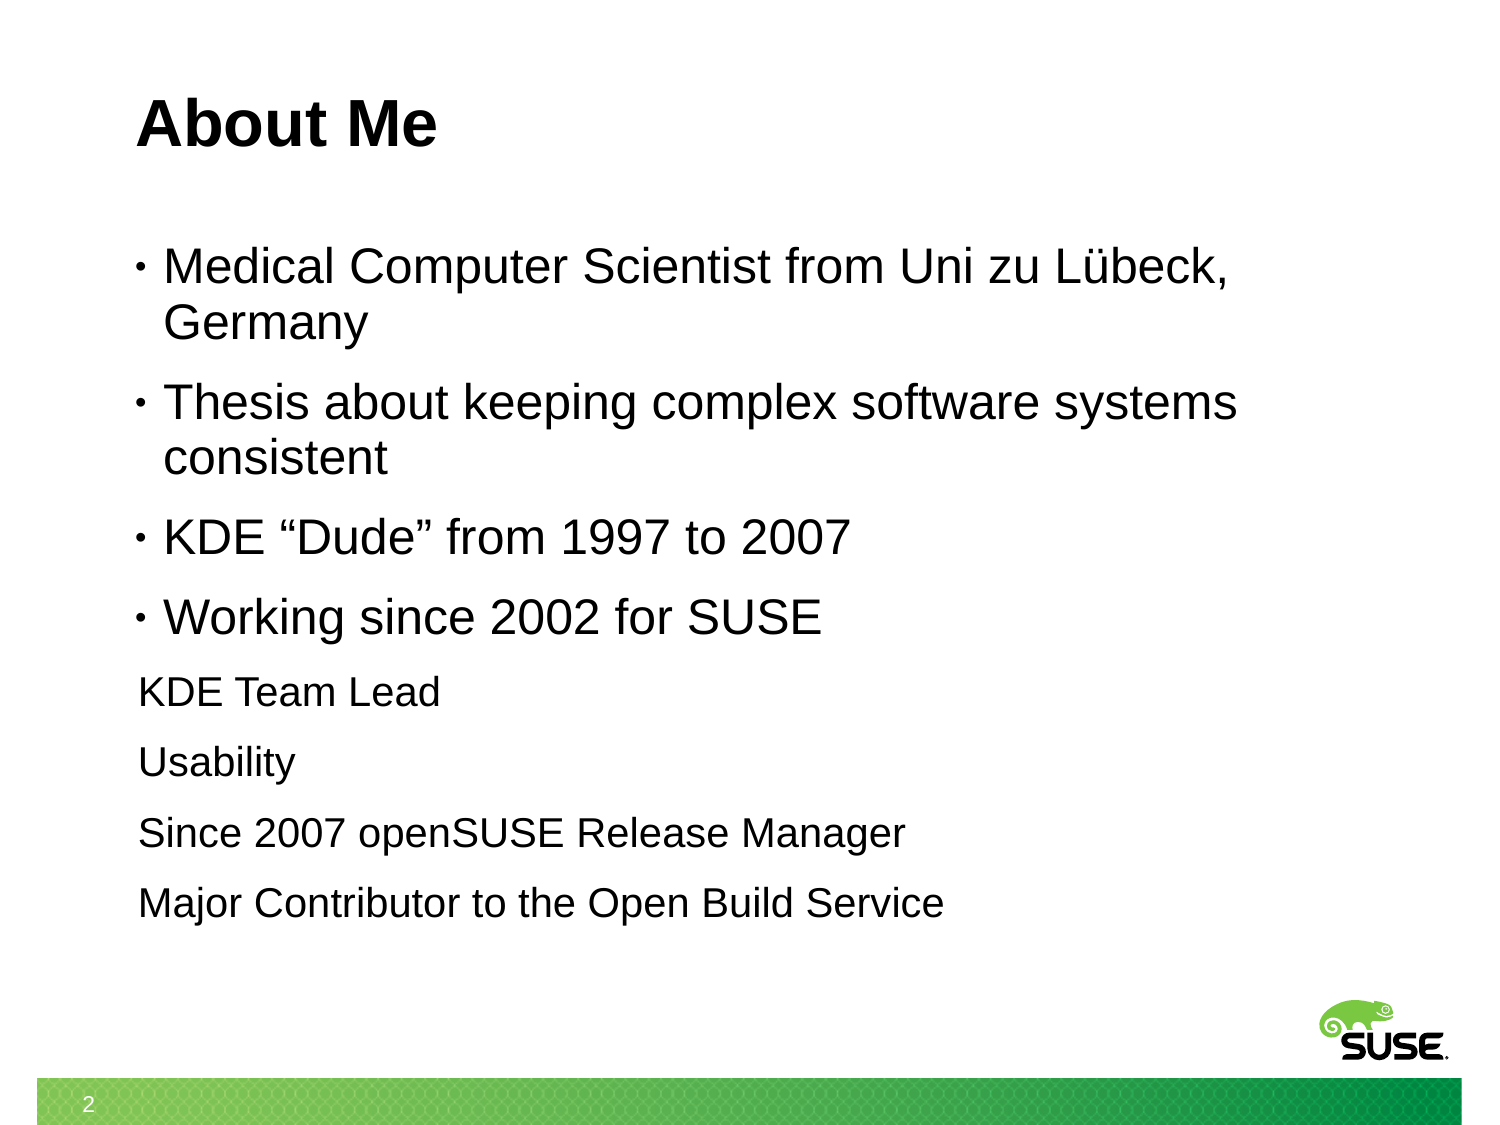

# About Me
Medical Computer Scientist from Uni zu Lübeck, Germany
Thesis about keeping complex software systems consistent
KDE “Dude” from 1997 to 2007
Working since 2002 for SUSE
KDE Team Lead
Usability
Since 2007 openSUSE Release Manager
Major Contributor to the Open Build Service